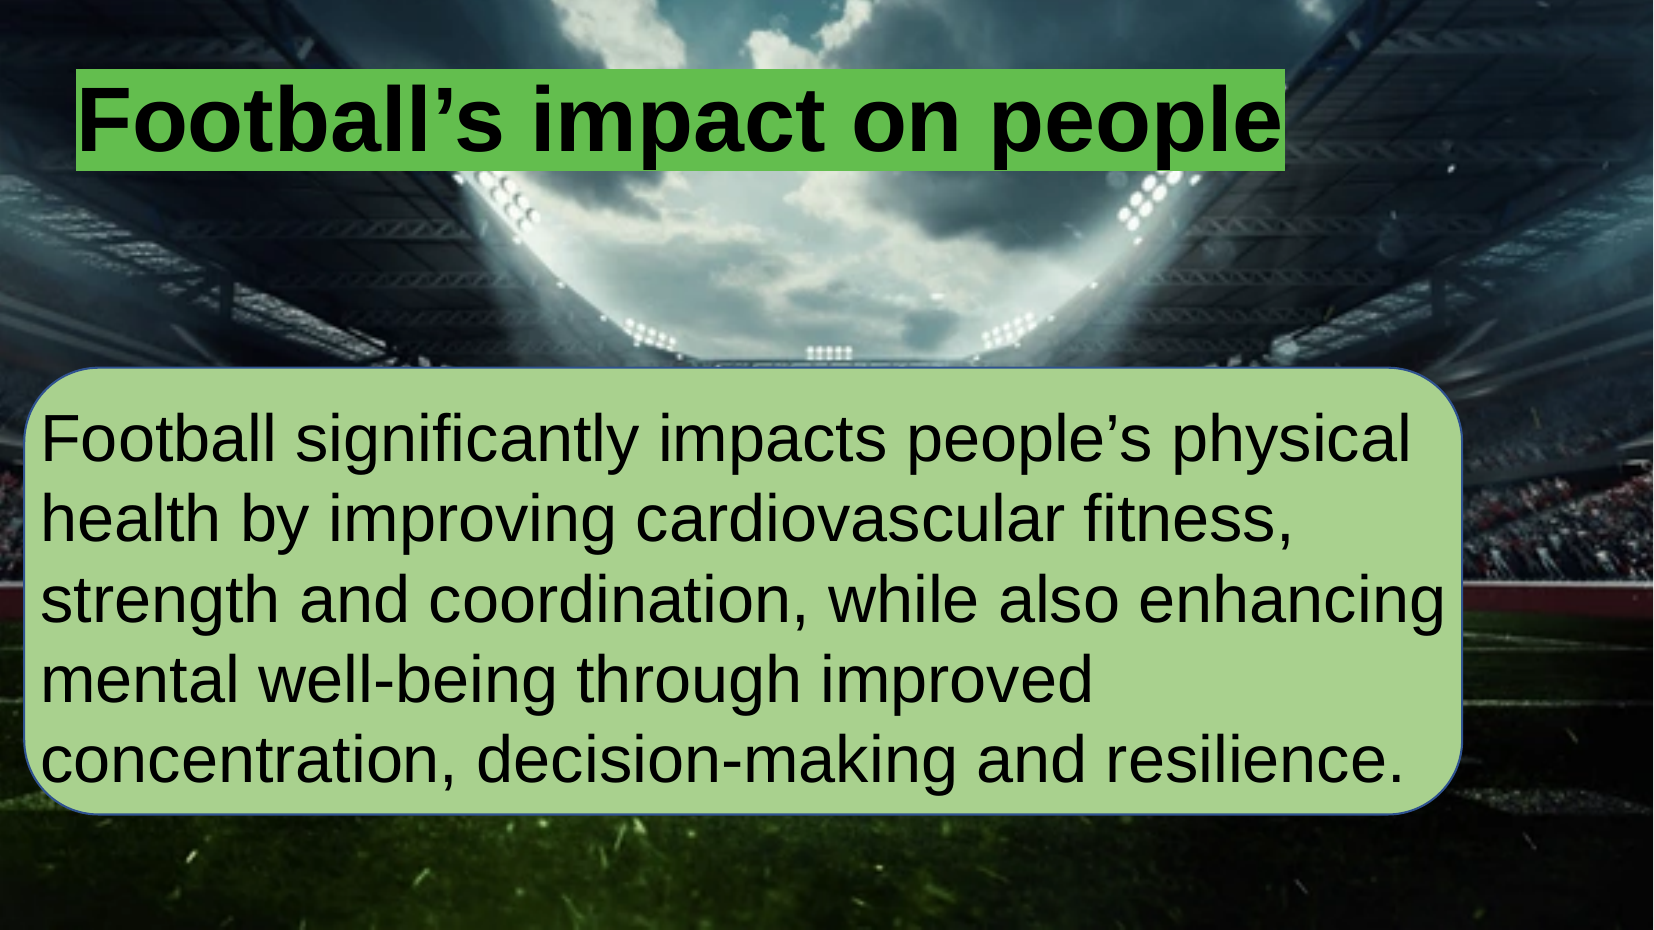

# Football’s impact on people
Football significantly impacts people’s physical health by improving cardiovascular fitness, strength and coordination, while also enhancing mental well-being through improved concentration, decision-making and resilience.